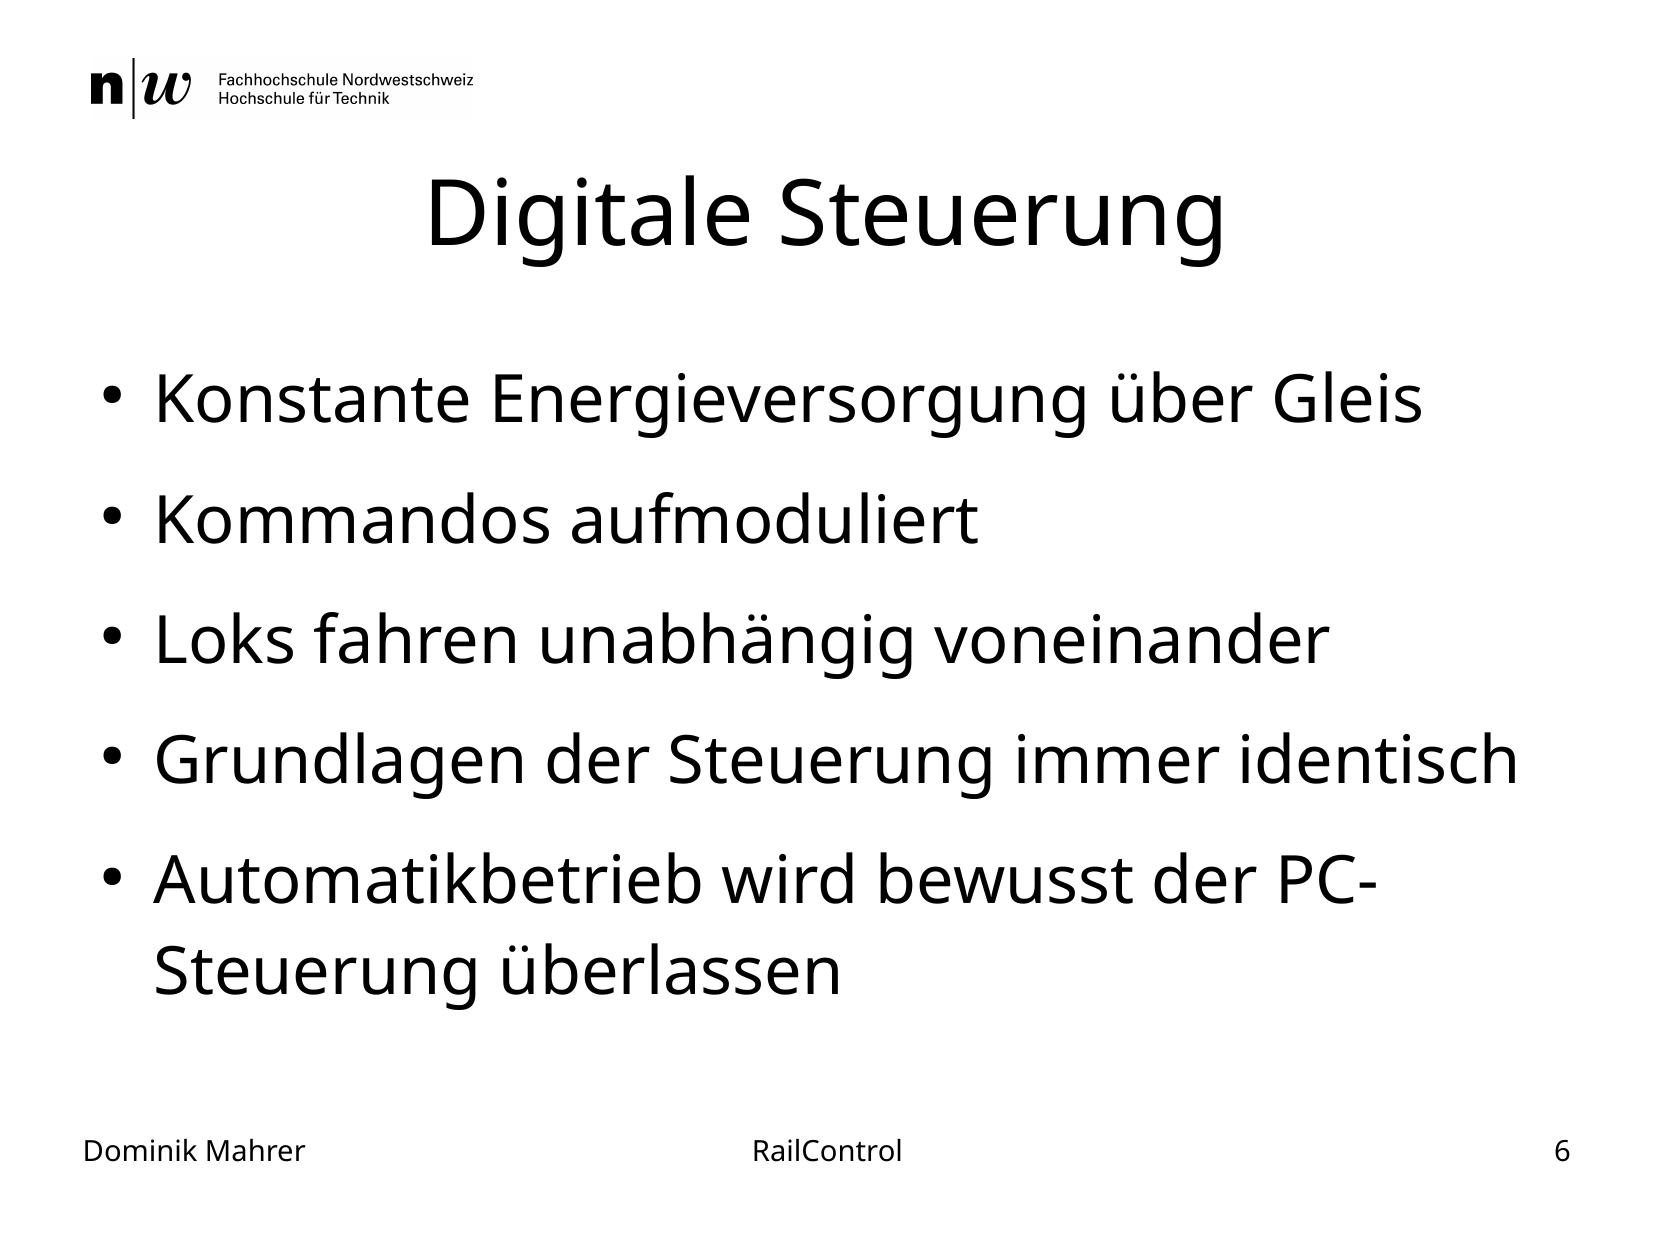

# Digitale Steuerung
Konstante Energieversorgung über Gleis
Kommandos aufmoduliert
Loks fahren unabhängig voneinander
Grundlagen der Steuerung immer identisch
Automatikbetrieb wird bewusst der PC-Steuerung überlassen
Dominik Mahrer
RailControl
6